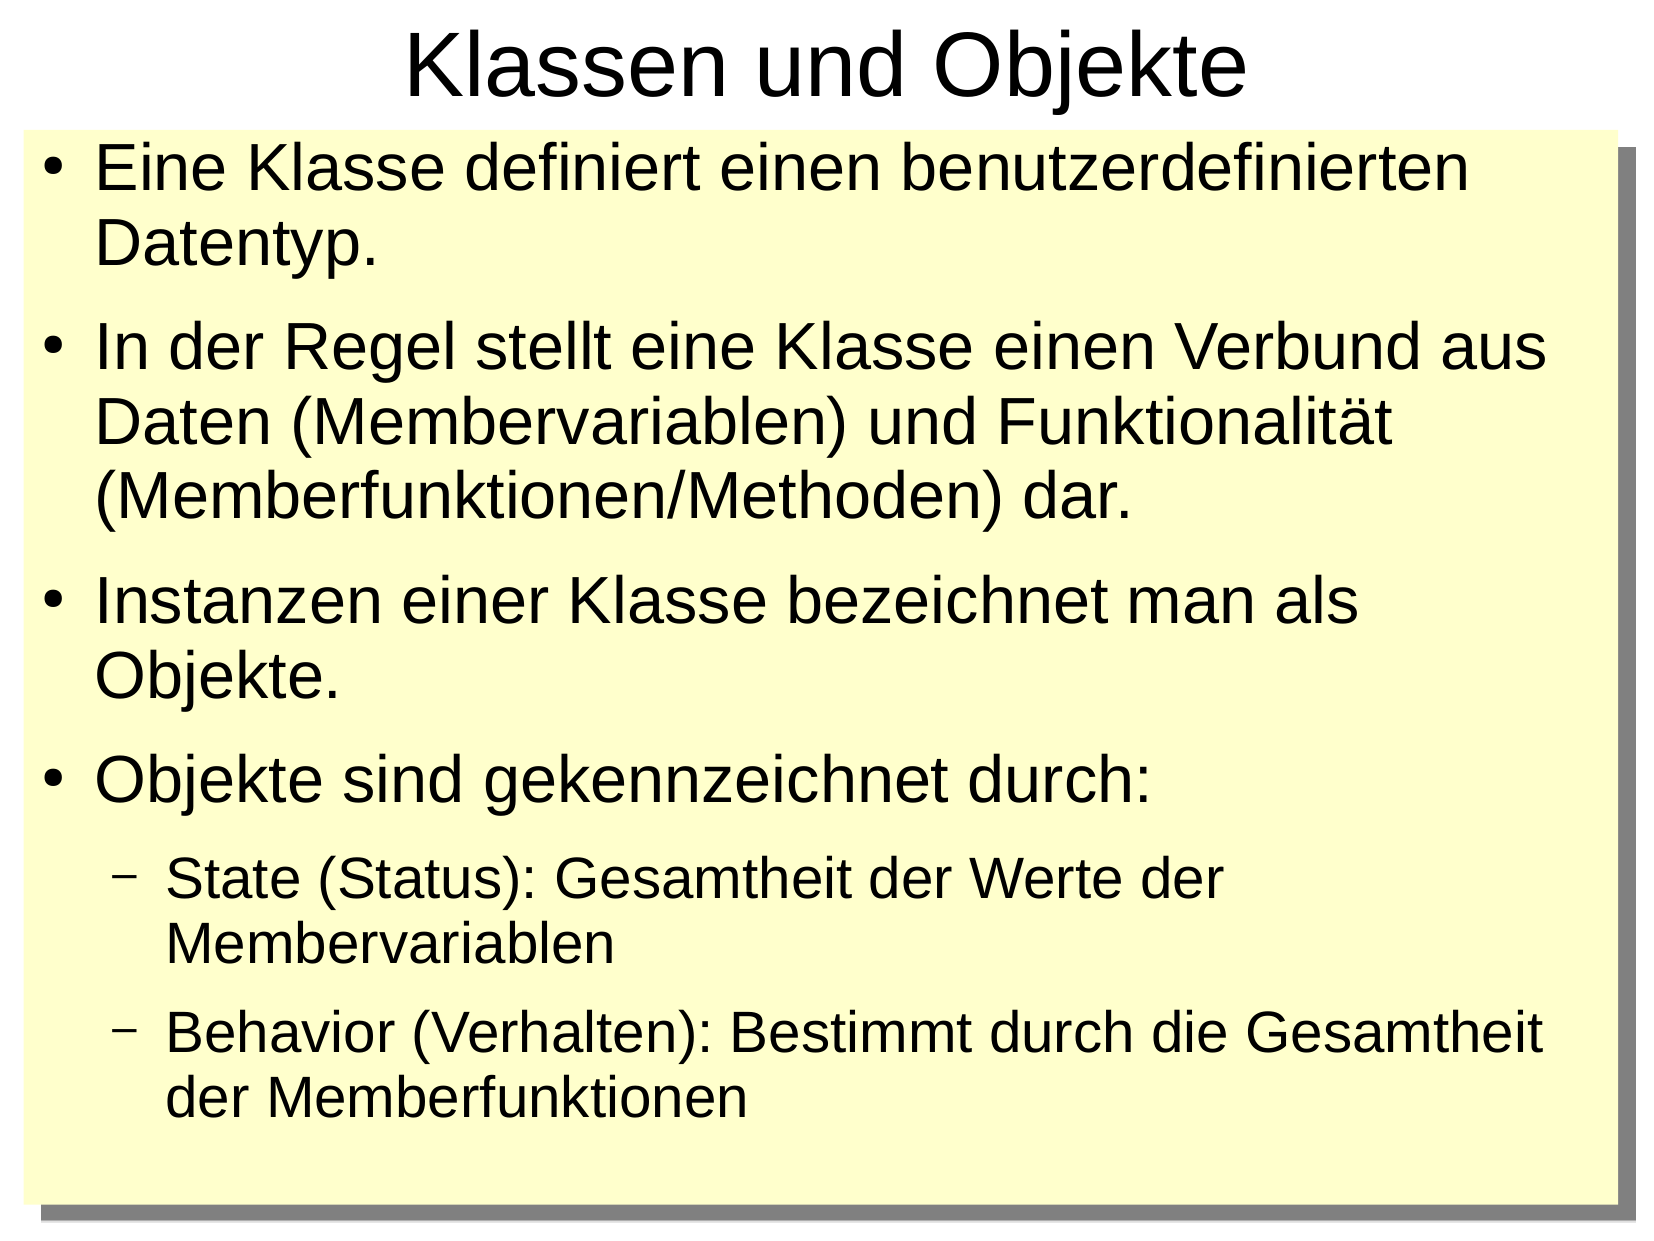

# Klassen und Objekte
Eine Klasse definiert einen benutzerdefinierten Datentyp.
In der Regel stellt eine Klasse einen Verbund aus Daten (Membervariablen) und Funktionalität (Memberfunktionen/Methoden) dar.
Instanzen einer Klasse bezeichnet man als Objekte.
Objekte sind gekennzeichnet durch:
State (Status): Gesamtheit der Werte der Membervariablen
Behavior (Verhalten): Bestimmt durch die Gesamtheit der Memberfunktionen
21